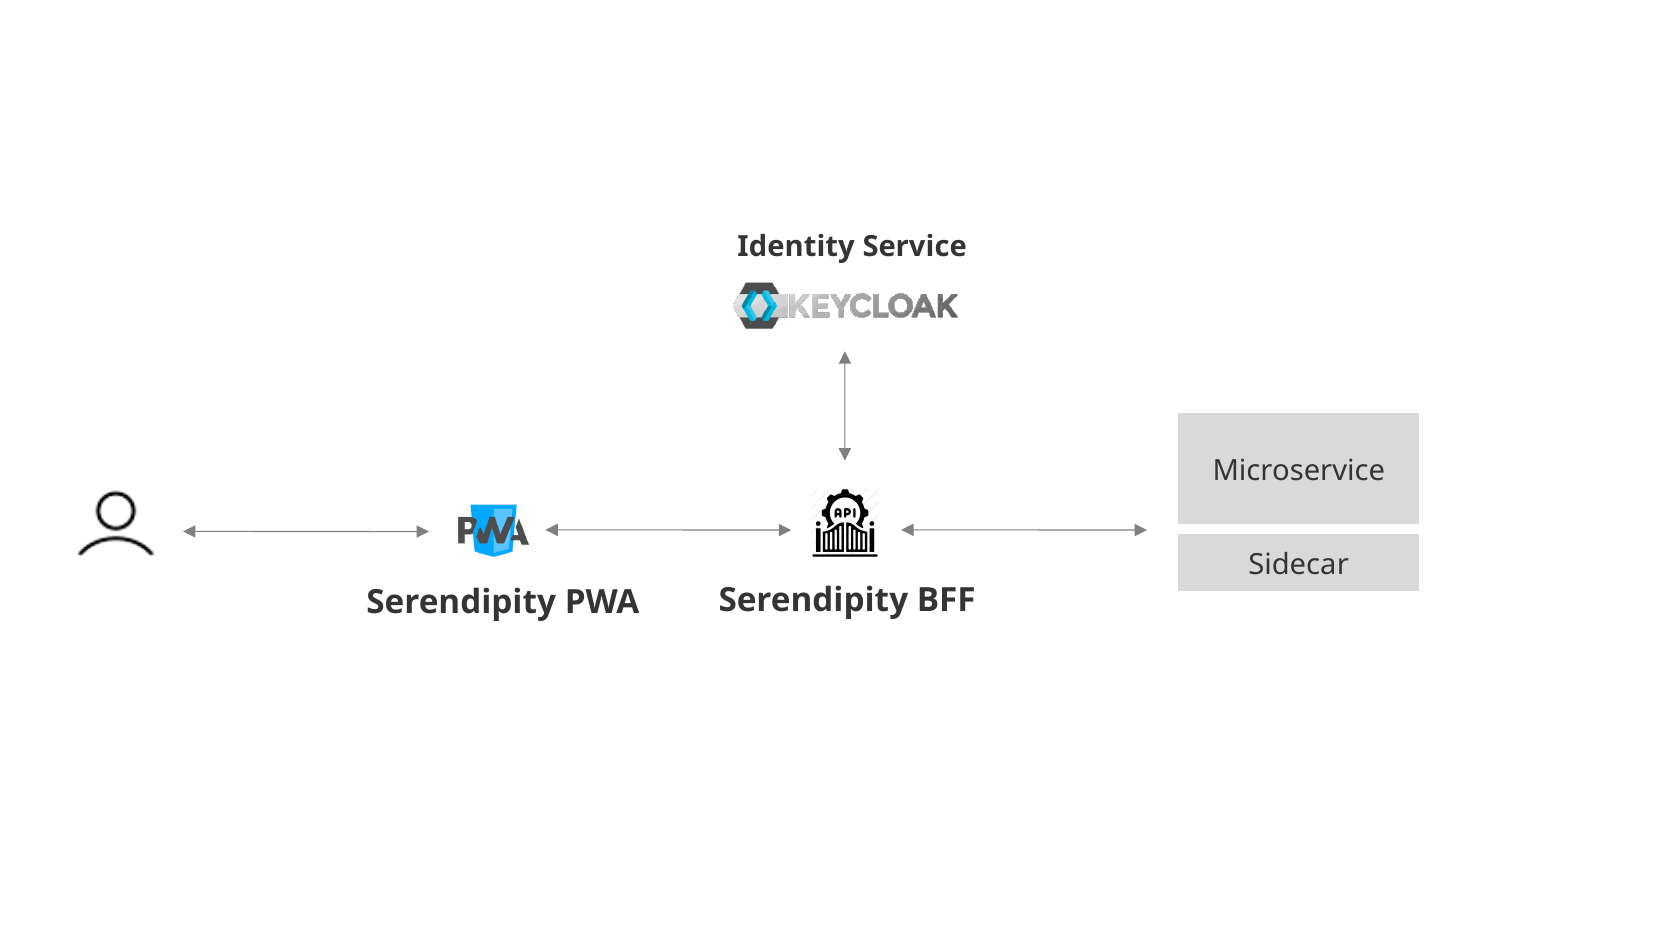

Identity Service
Microservice
Sidecar
Serendipity BFF
Serendipity PWA